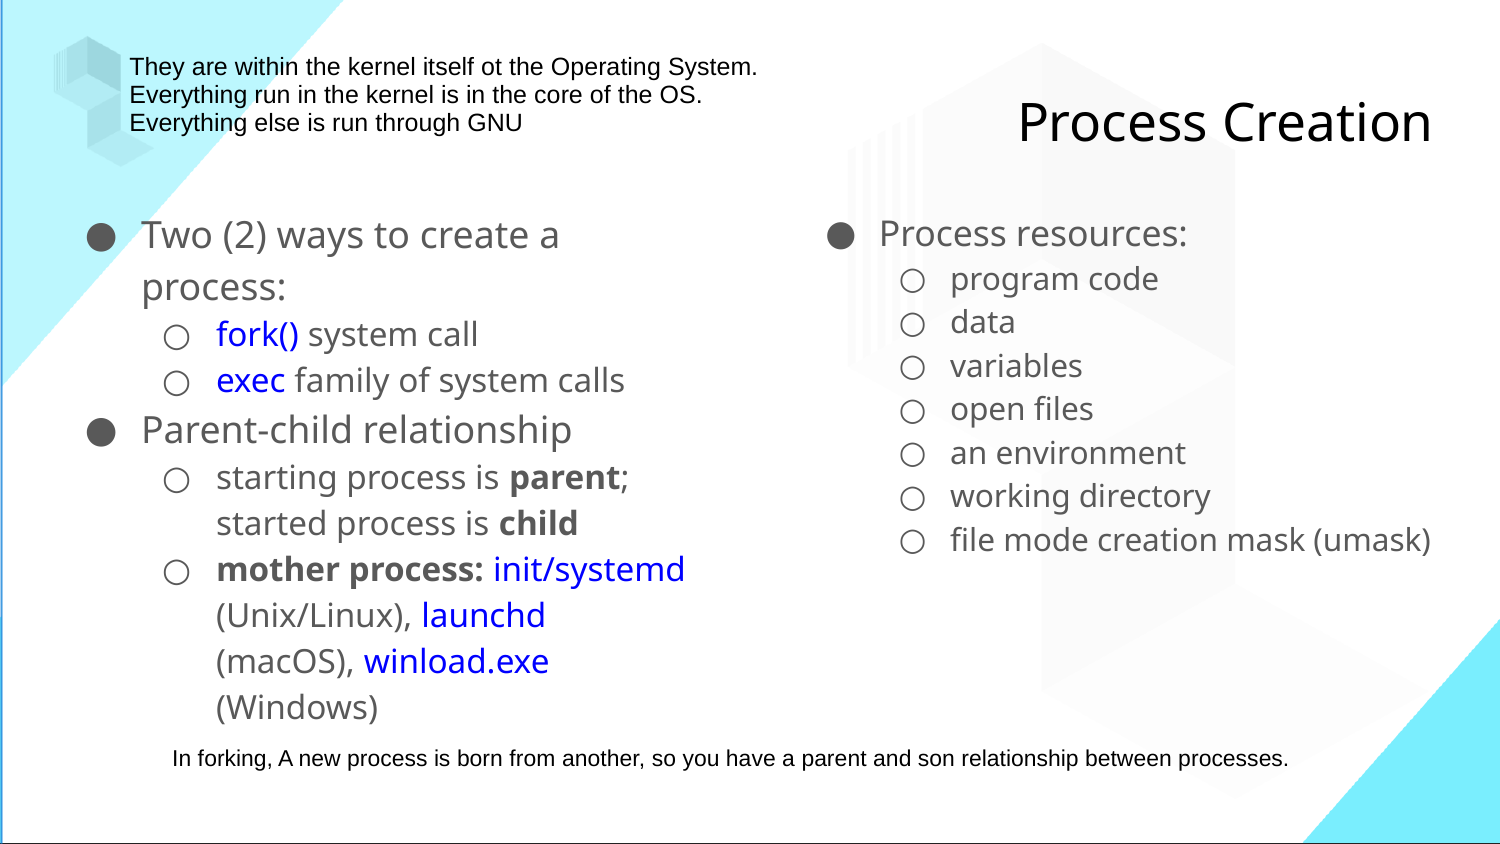

They are within the kernel itself ot the Operating System.
Everything run in the kernel is in the core of the OS.
Everything else is run through GNU
# Process Creation
Two (2) ways to create a process:
fork() system call
exec family of system calls
Parent-child relationship
starting process is parent; started process is child
mother process: init/systemd (Unix/Linux), launchd (macOS), winload.exe (Windows)
Process resources:
program code
data
variables
open files
an environment
working directory
file mode creation mask (umask)
In forking, A new process is born from another, so you have a parent and son relationship between processes.